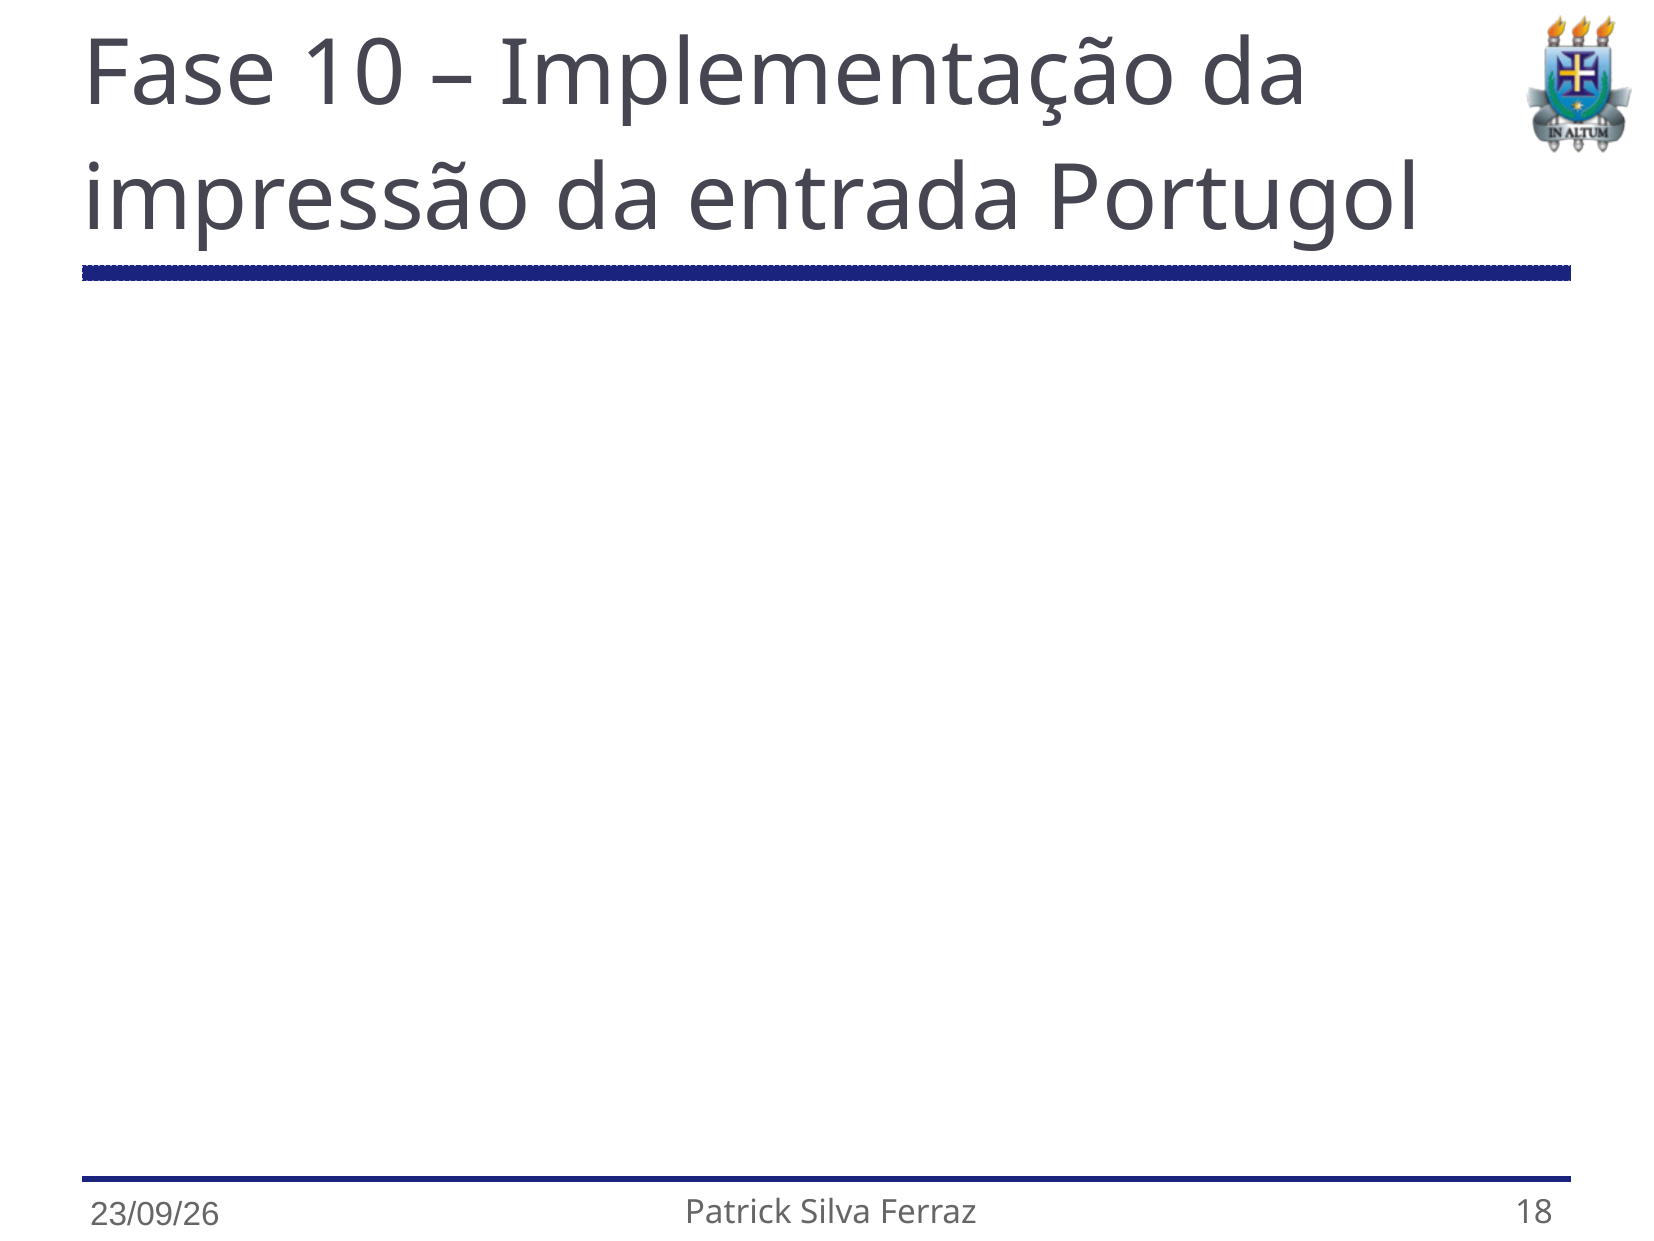

# Fase 10 – Implementação da impressão da entrada Portugol